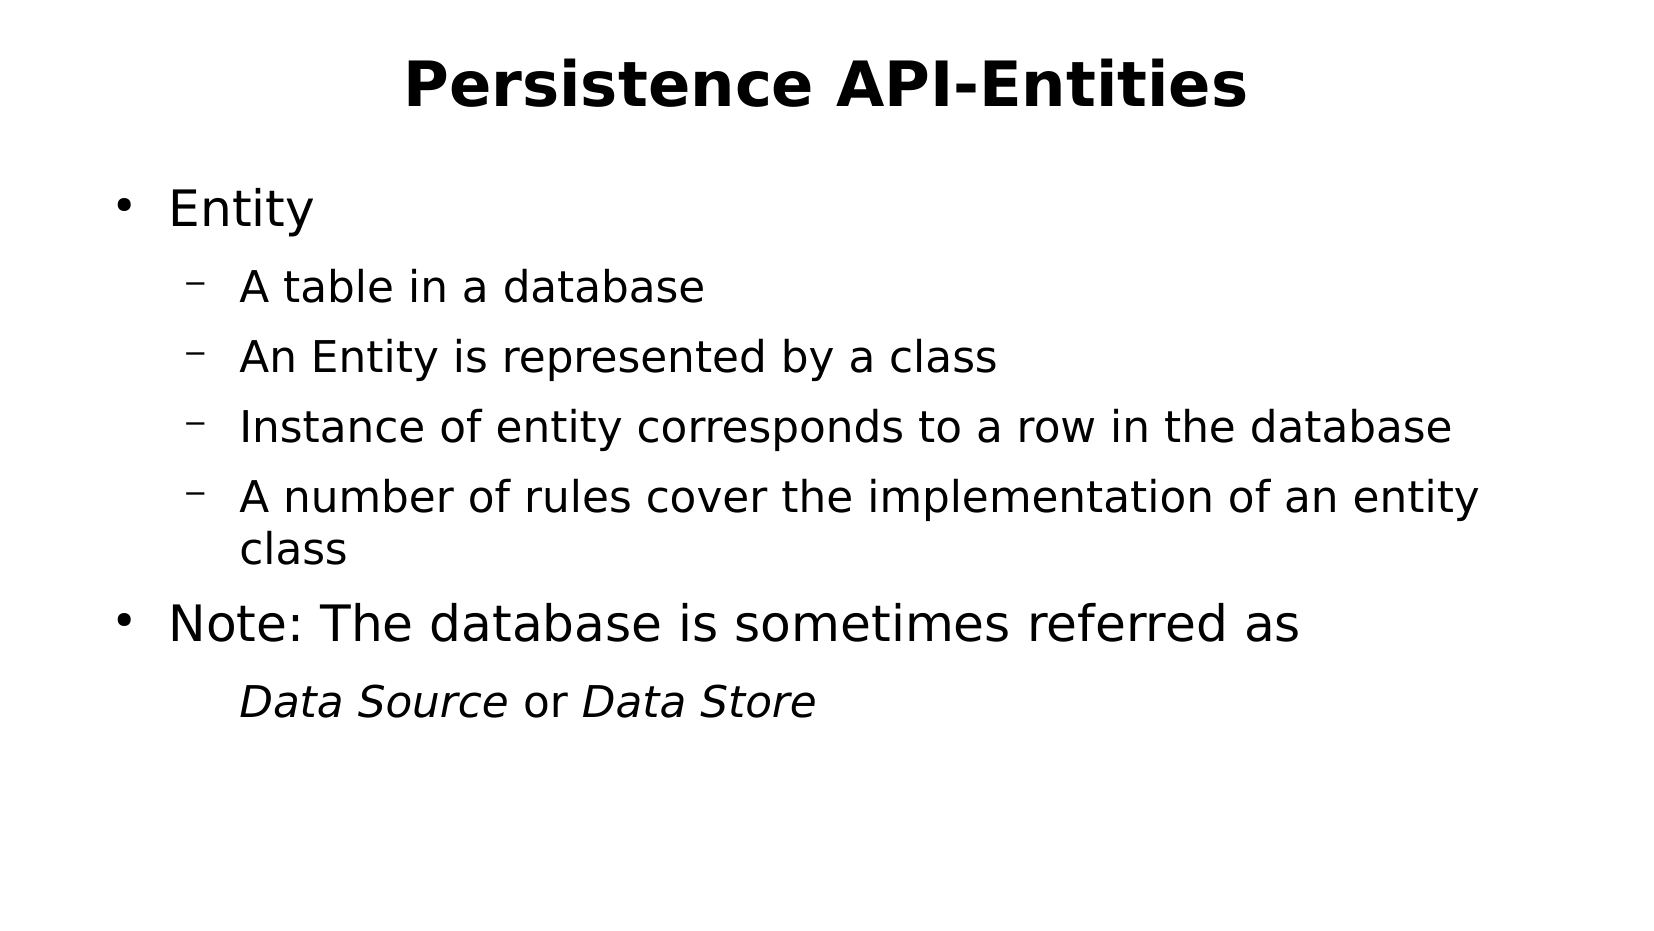

# Persistence API-Entities
Entity
A table in a database
An Entity is represented by a class
Instance of entity corresponds to a row in the database
A number of rules cover the implementation of an entity class
Note: The database is sometimes referred as
Data Source or Data Store